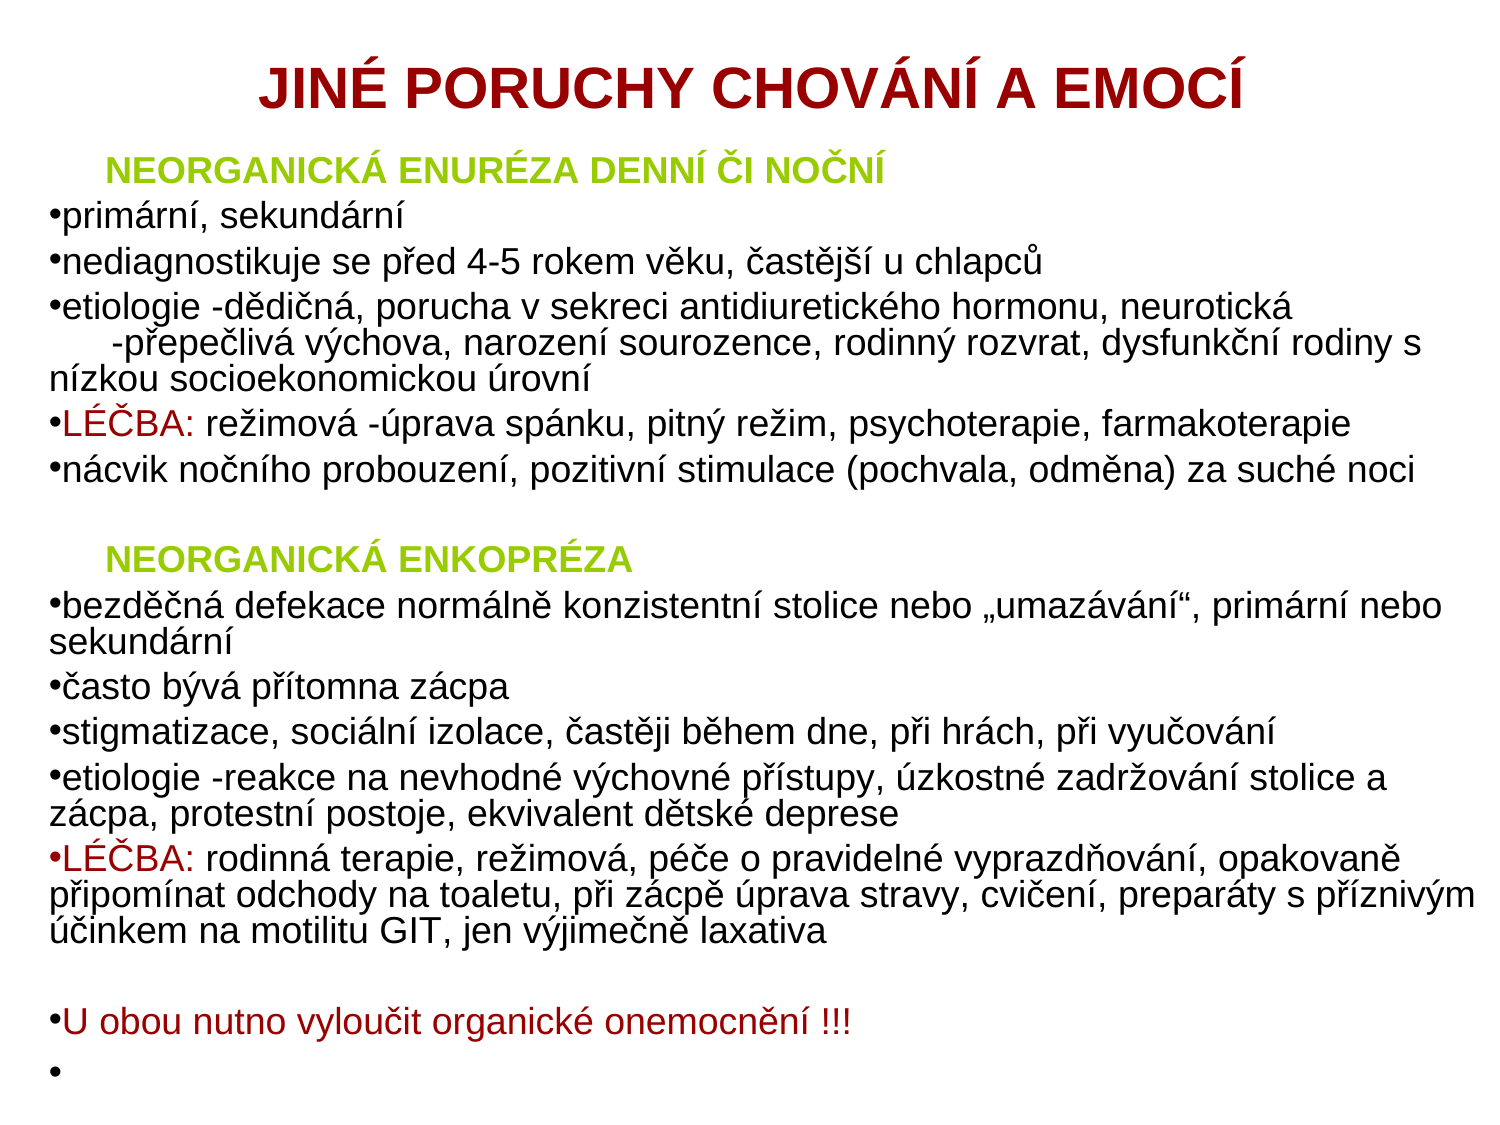

# JINÉ PORUCHY CHOVÁNÍ A EMOCÍ
NEORGANICKÁ ENURÉZA DENNÍ ČI NOČNÍ
primární, sekundární
nediagnostikuje se před 4-5 rokem věku, častější u chlapců
etiologie -dědičná, porucha v sekreci antidiuretického hormonu, neurotická -přepečlivá výchova, narození sourozence, rodinný rozvrat, dysfunkční rodiny s nízkou socioekonomickou úrovní
LÉČBA: režimová -úprava spánku, pitný režim, psychoterapie, farmakoterapie
nácvik nočního probouzení, pozitivní stimulace (pochvala, odměna) za suché noci
NEORGANICKÁ ENKOPRÉZA
bezděčná defekace normálně konzistentní stolice nebo „umazávání“, primární nebo sekundární
často bývá přítomna zácpa
stigmatizace, sociální izolace, častěji během dne, při hrách, při vyučování
etiologie -reakce na nevhodné výchovné přístupy, úzkostné zadržování stolice a zácpa, protestní postoje, ekvivalent dětské deprese
LÉČBA: rodinná terapie, režimová, péče o pravidelné vyprazdňování, opakovaně připomínat odchody na toaletu, při zácpě úprava stravy, cvičení, preparáty s příznivým účinkem na motilitu GIT, jen výjimečně laxativa
U obou nutno vyloučit organické onemocnění !!!